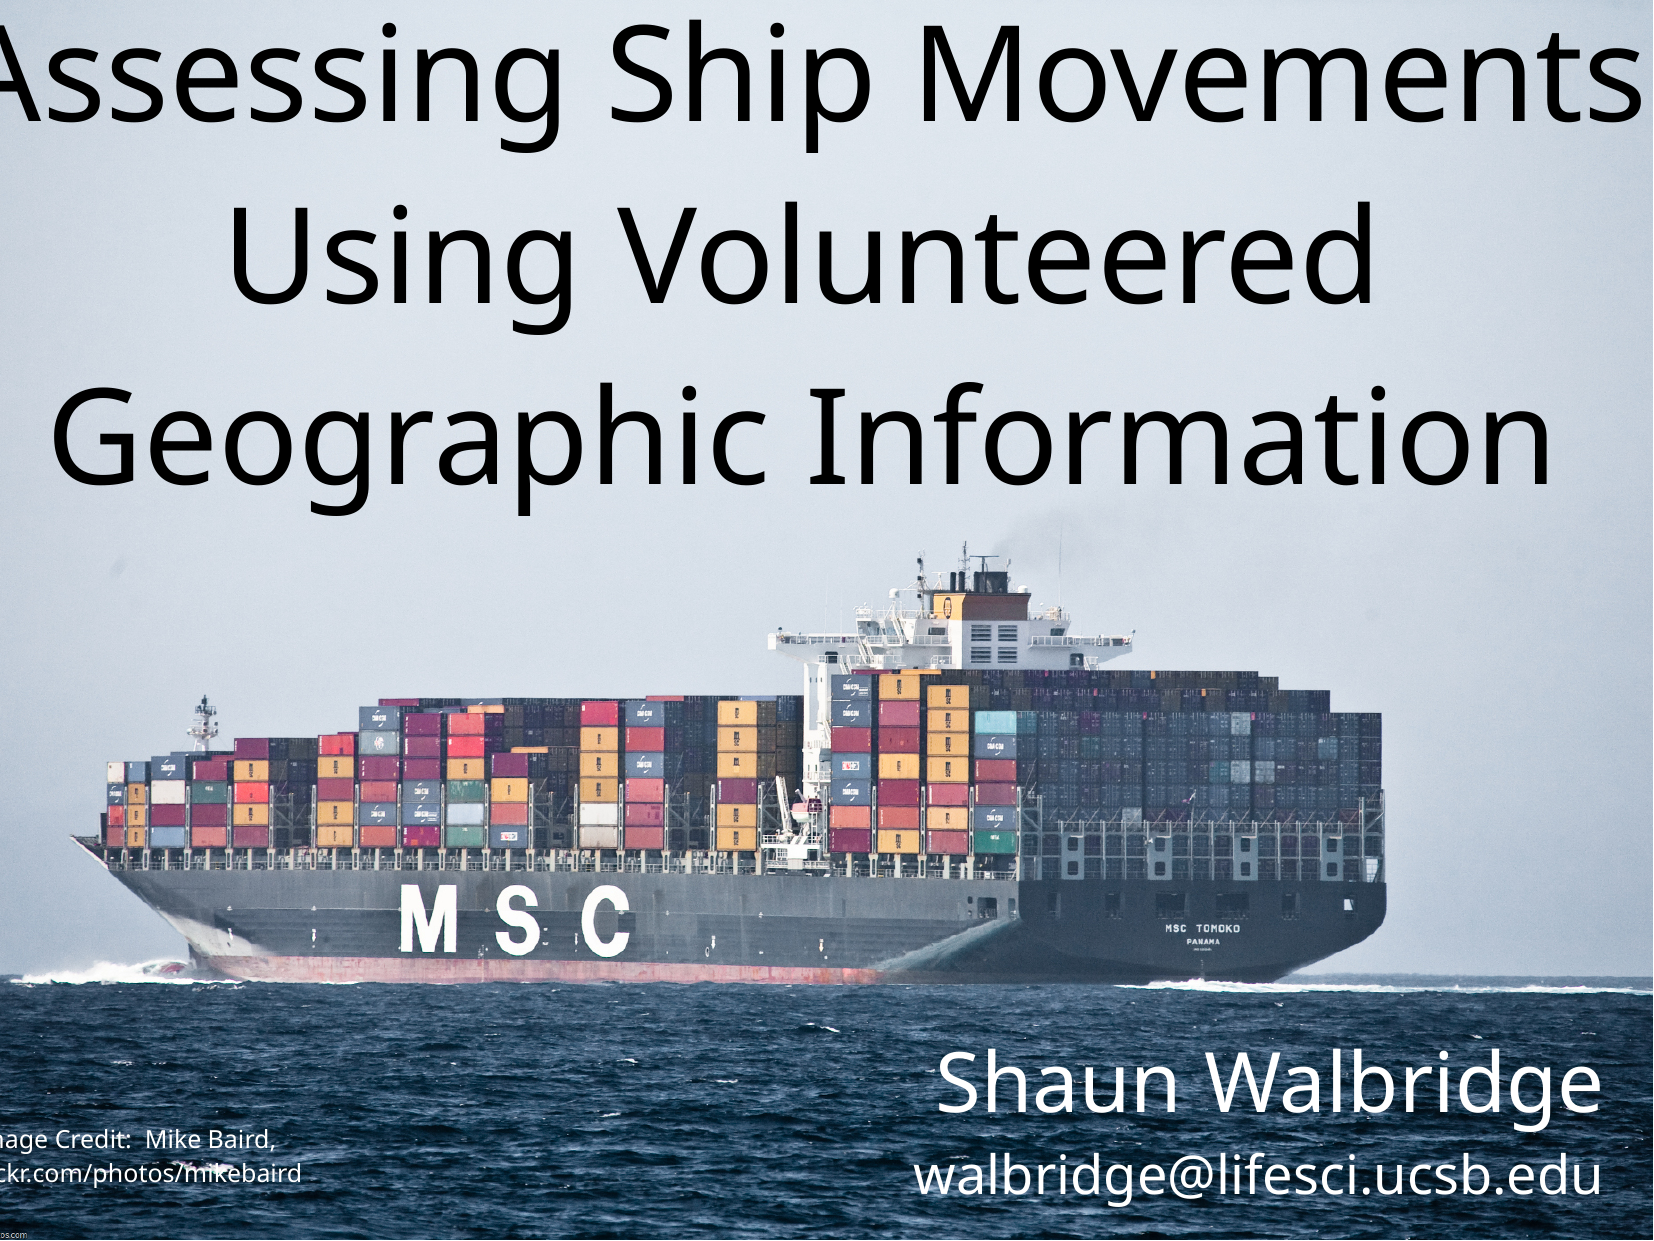

# Assessing Ship Movements Using Volunteered Geographic Information
Shaun Walbridge
walbridge@lifesci.ucsb.edu
Image Credit: Mike Baird, flickr.com/photos/mikebaird